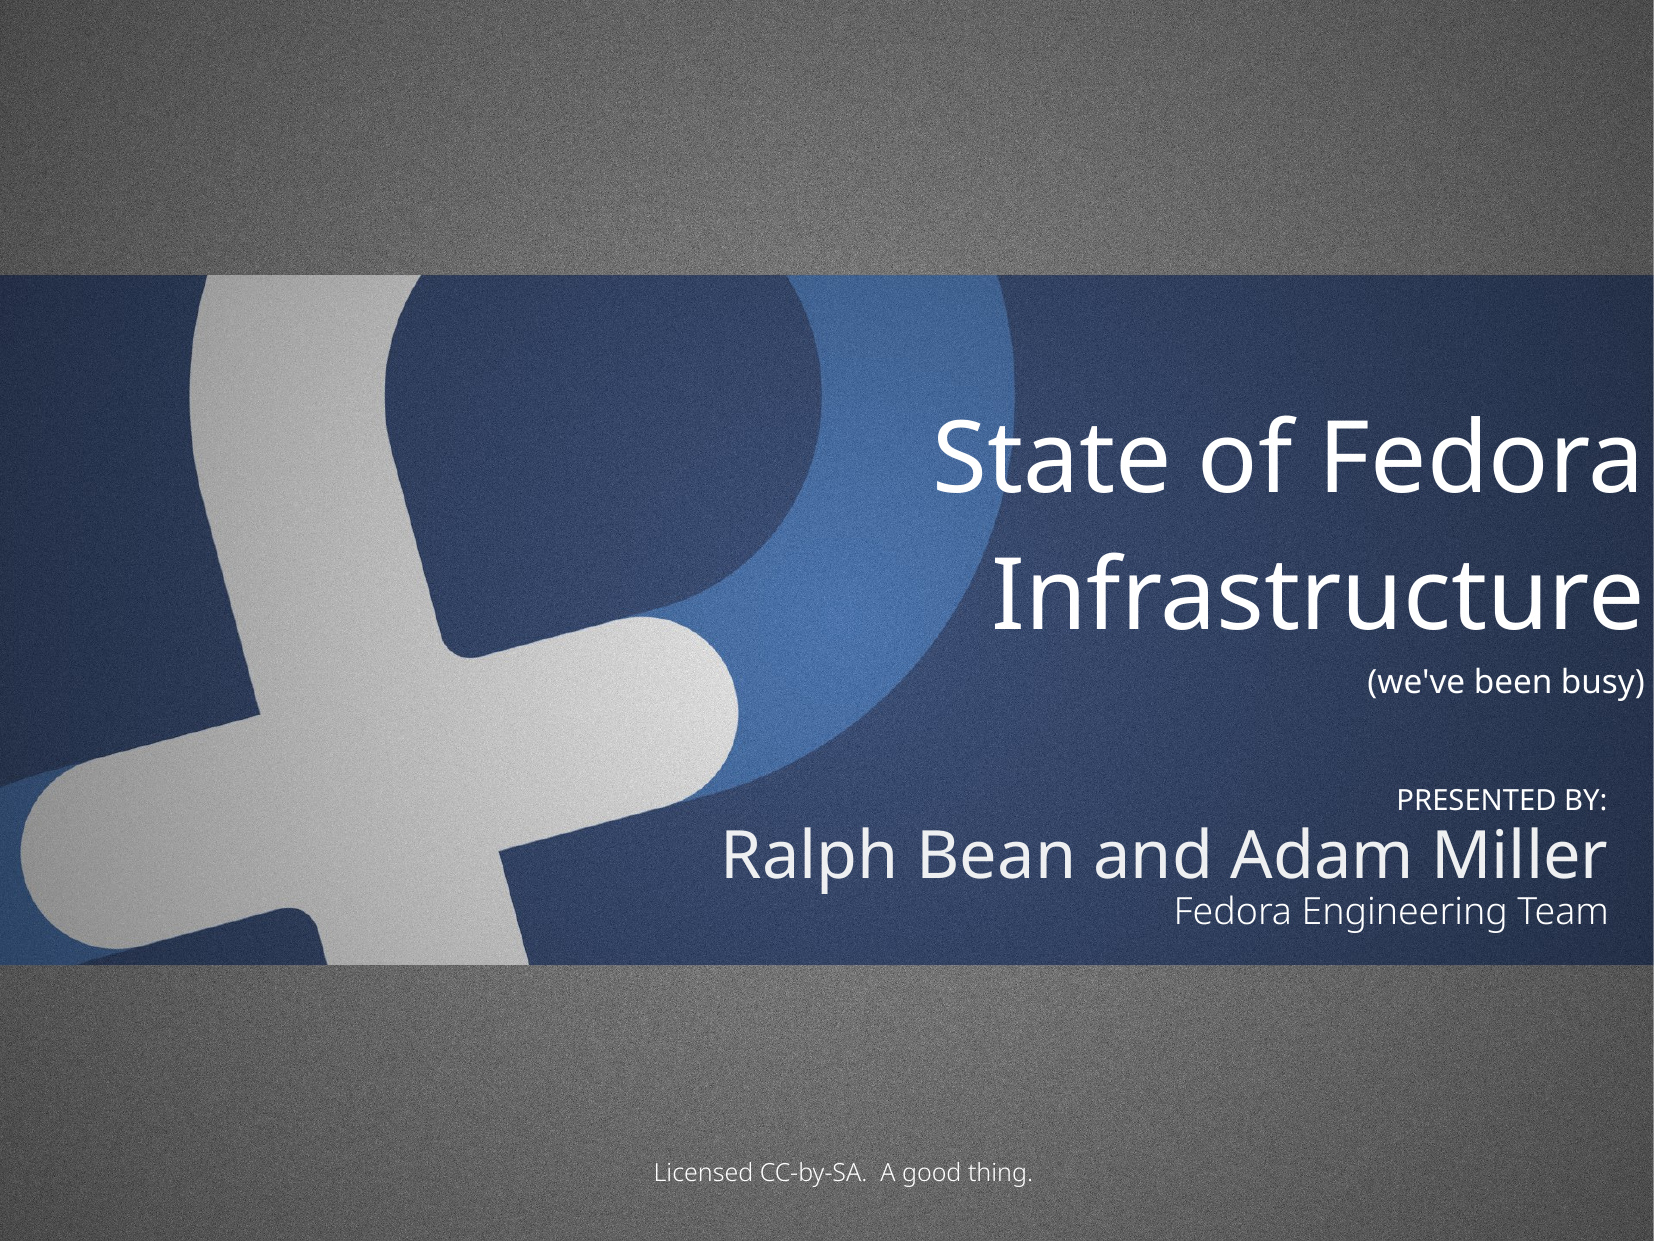

# State of Fedora Infrastructure (we've been busy)
PRESENTED BY:
Ralph Bean and Adam Miller
Fedora Engineering Team
Licensed CC-by-SA. A good thing.